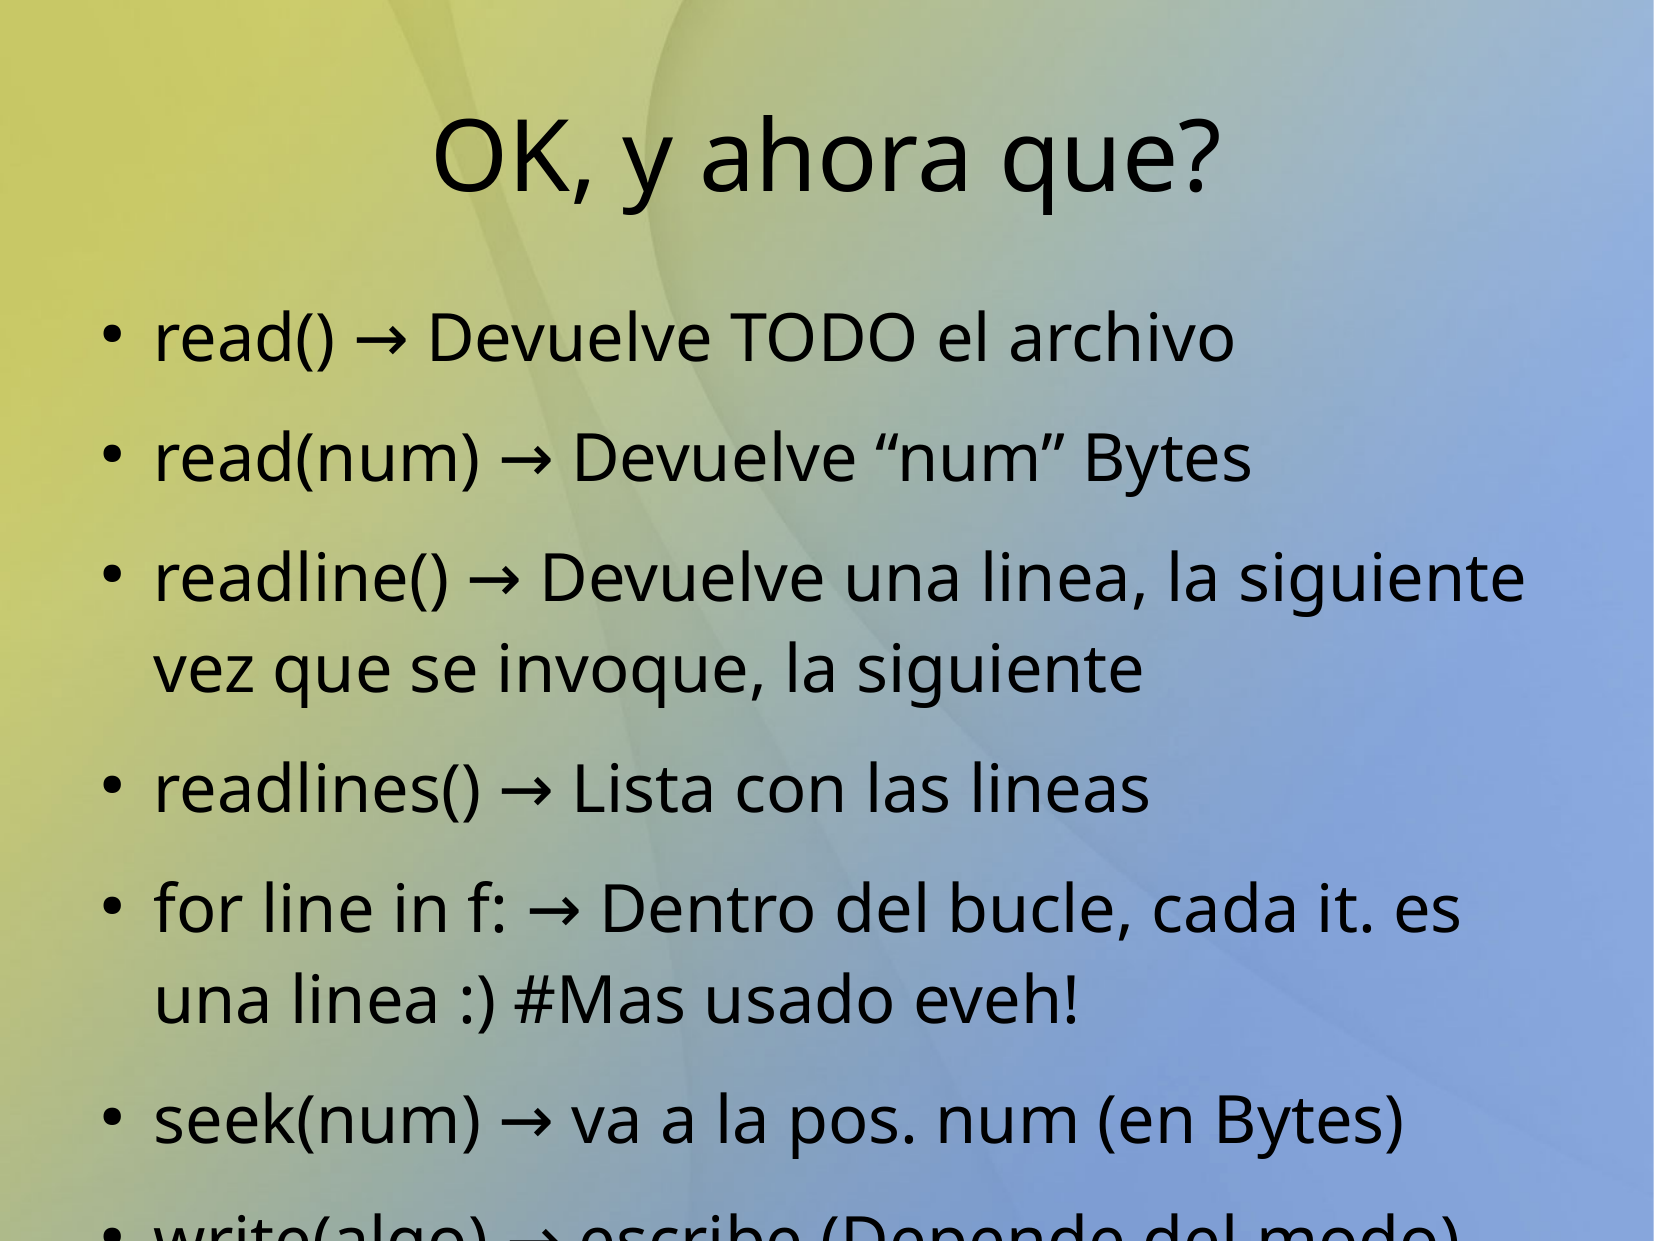

# OK, y ahora que?
read() → Devuelve TODO el archivo
read(num) → Devuelve “num” Bytes
readline() → Devuelve una linea, la siguiente vez que se invoque, la siguiente
readlines() → Lista con las lineas
for line in f: → Dentro del bucle, cada it. es una linea :) #Mas usado eveh!
seek(num) → va a la pos. num (en Bytes)
write(algo) → escribe (Depende del modo)